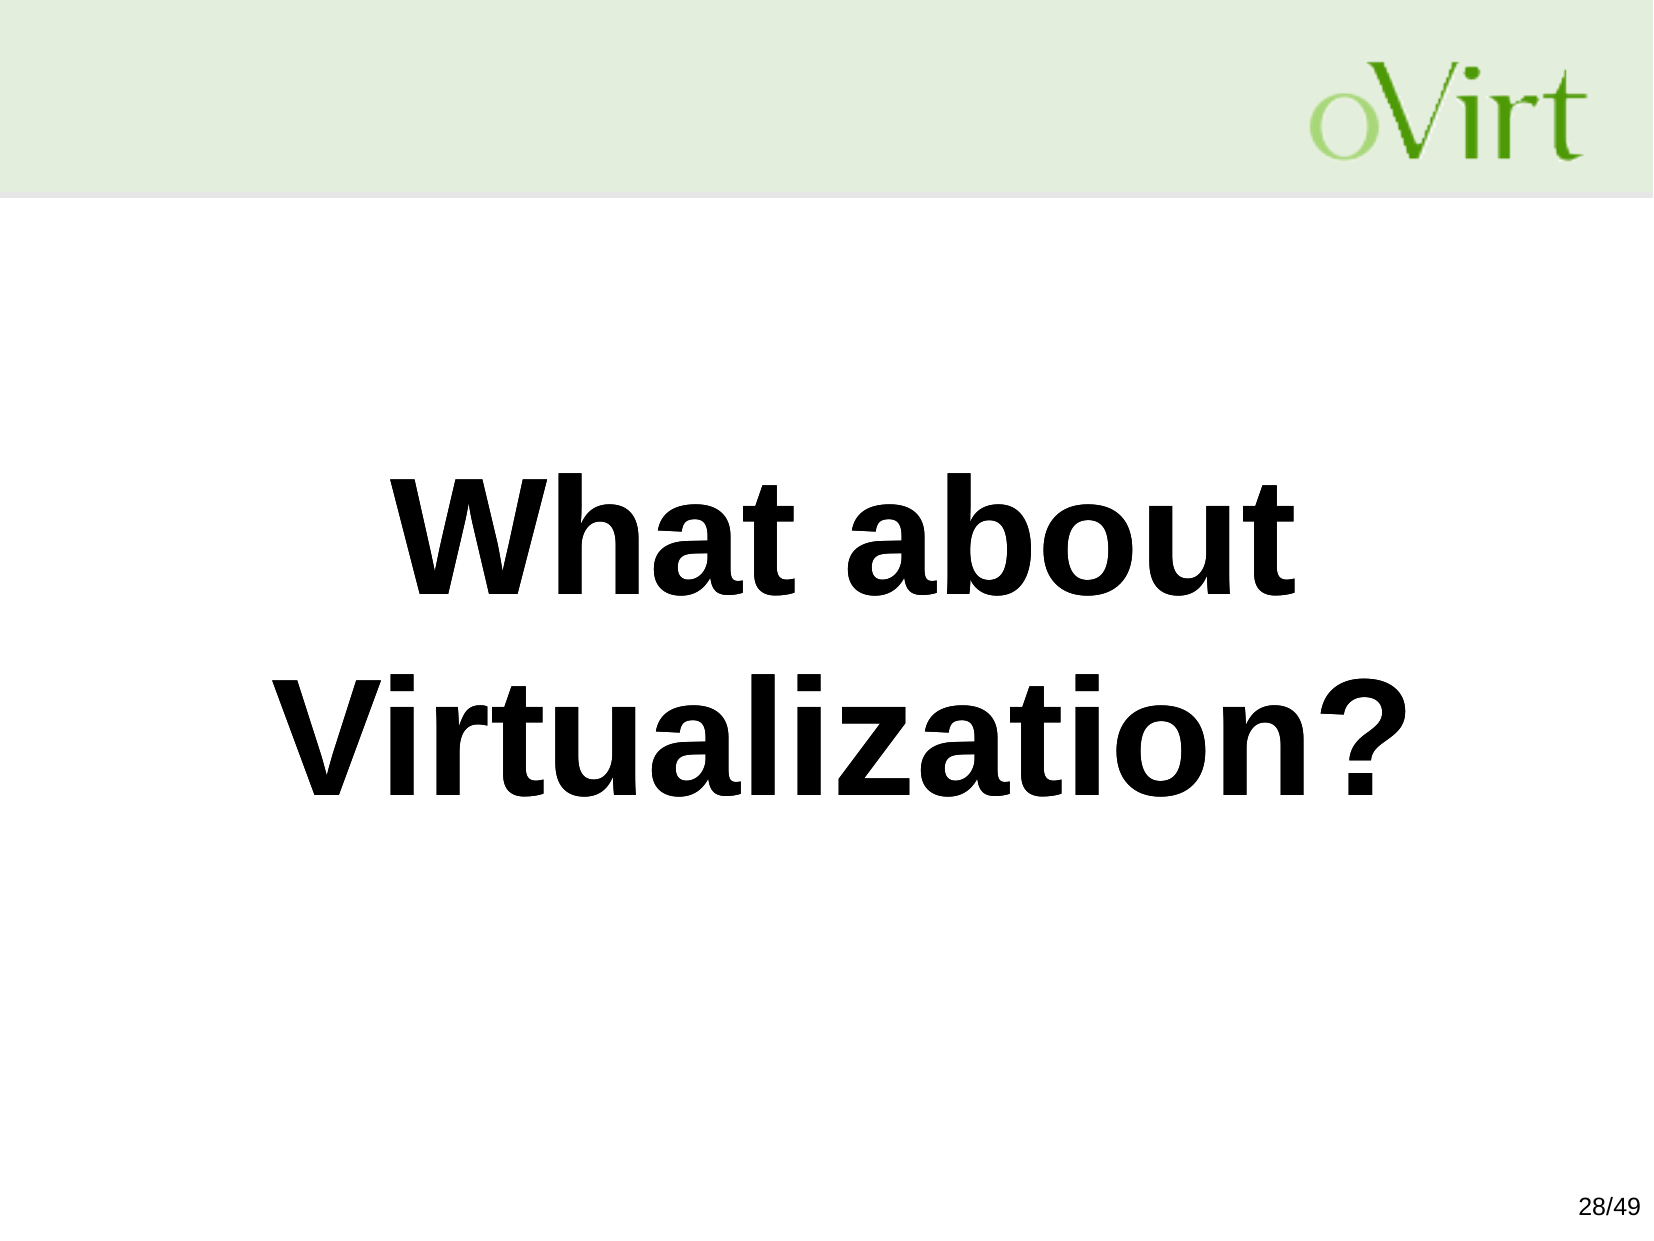

# What about Virtualization?
What about Virtualization?